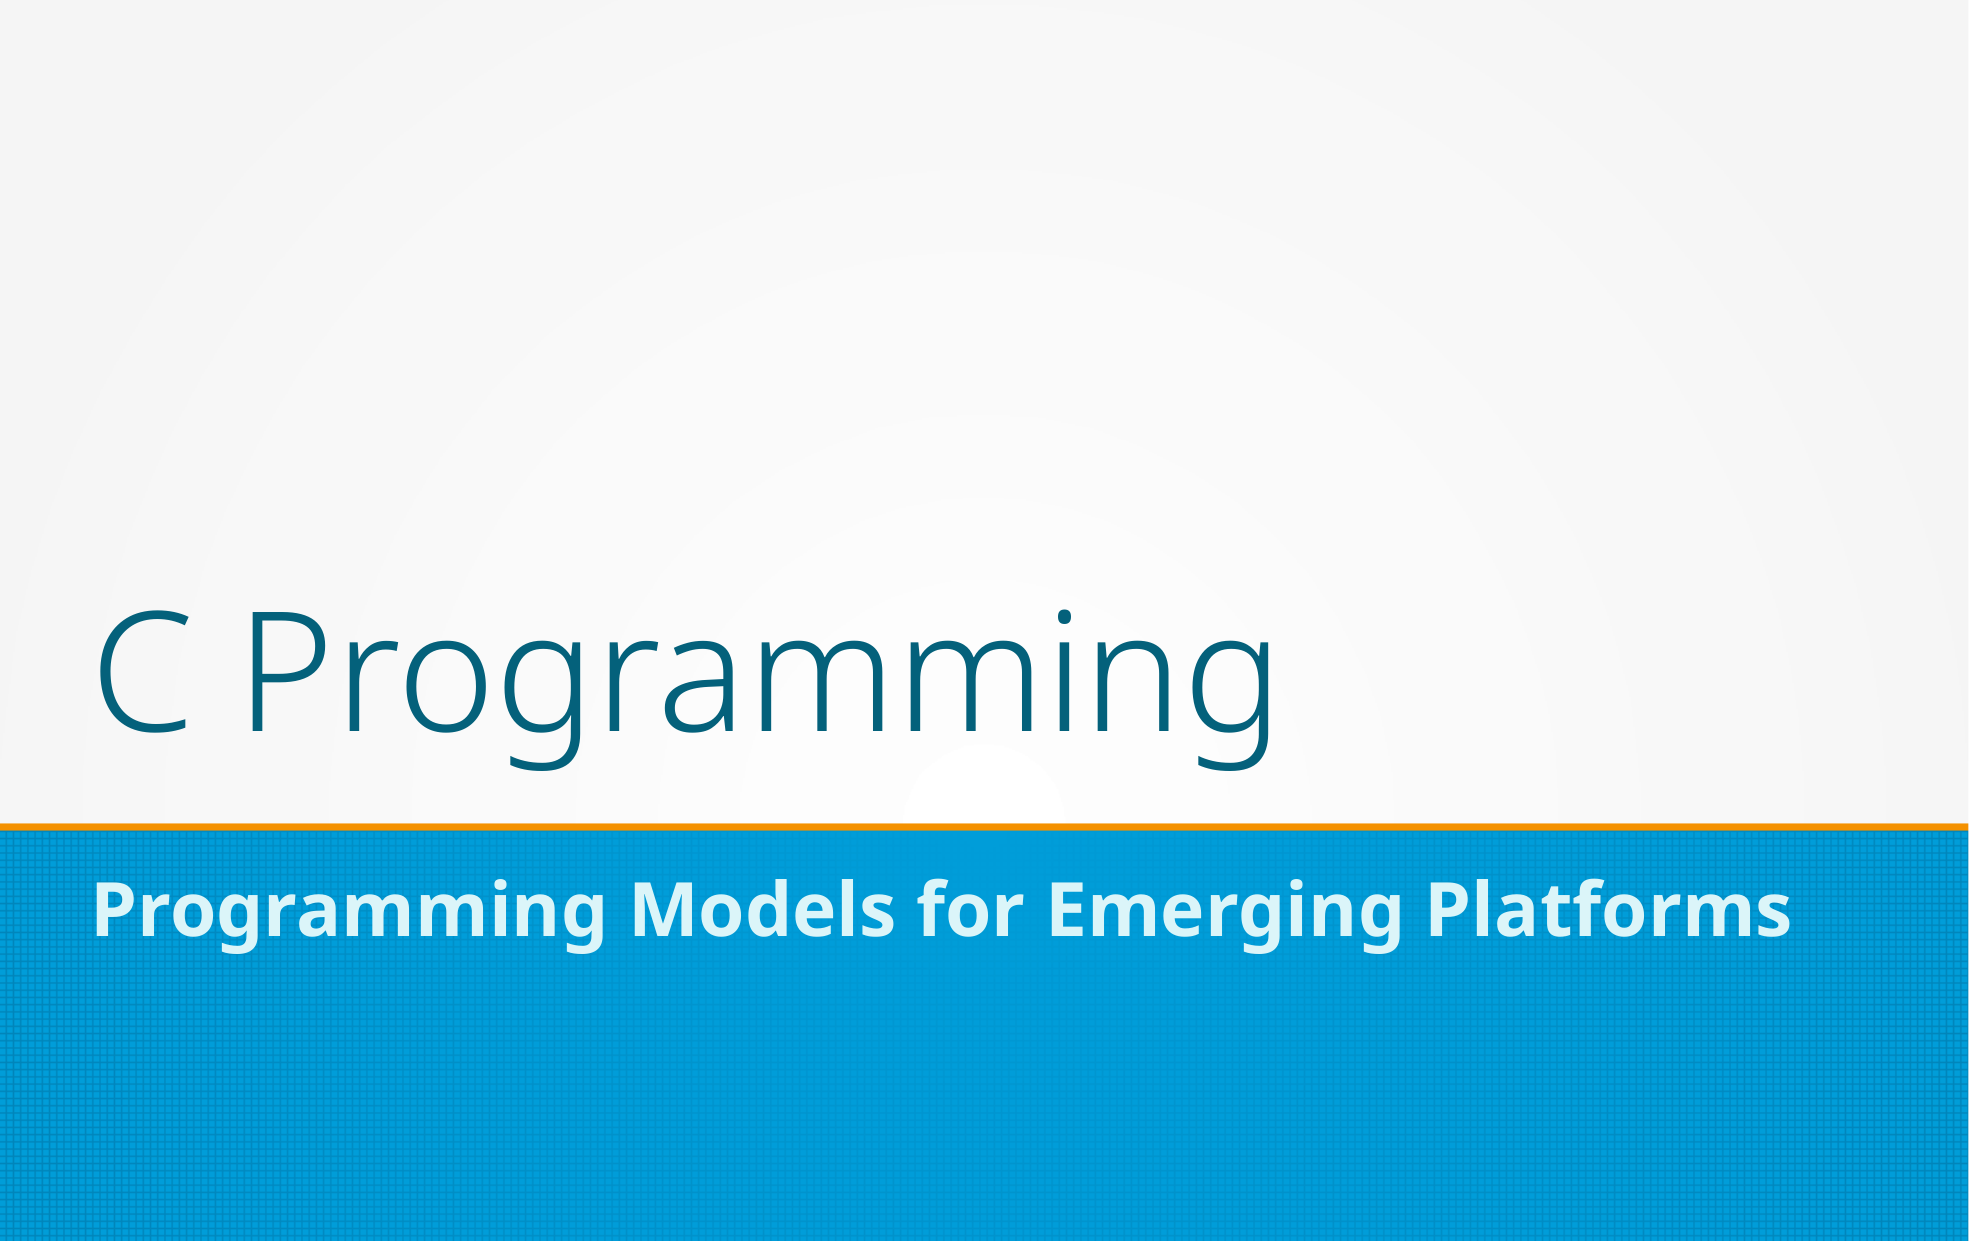

# C Programming
Programming Models for Emerging Platforms